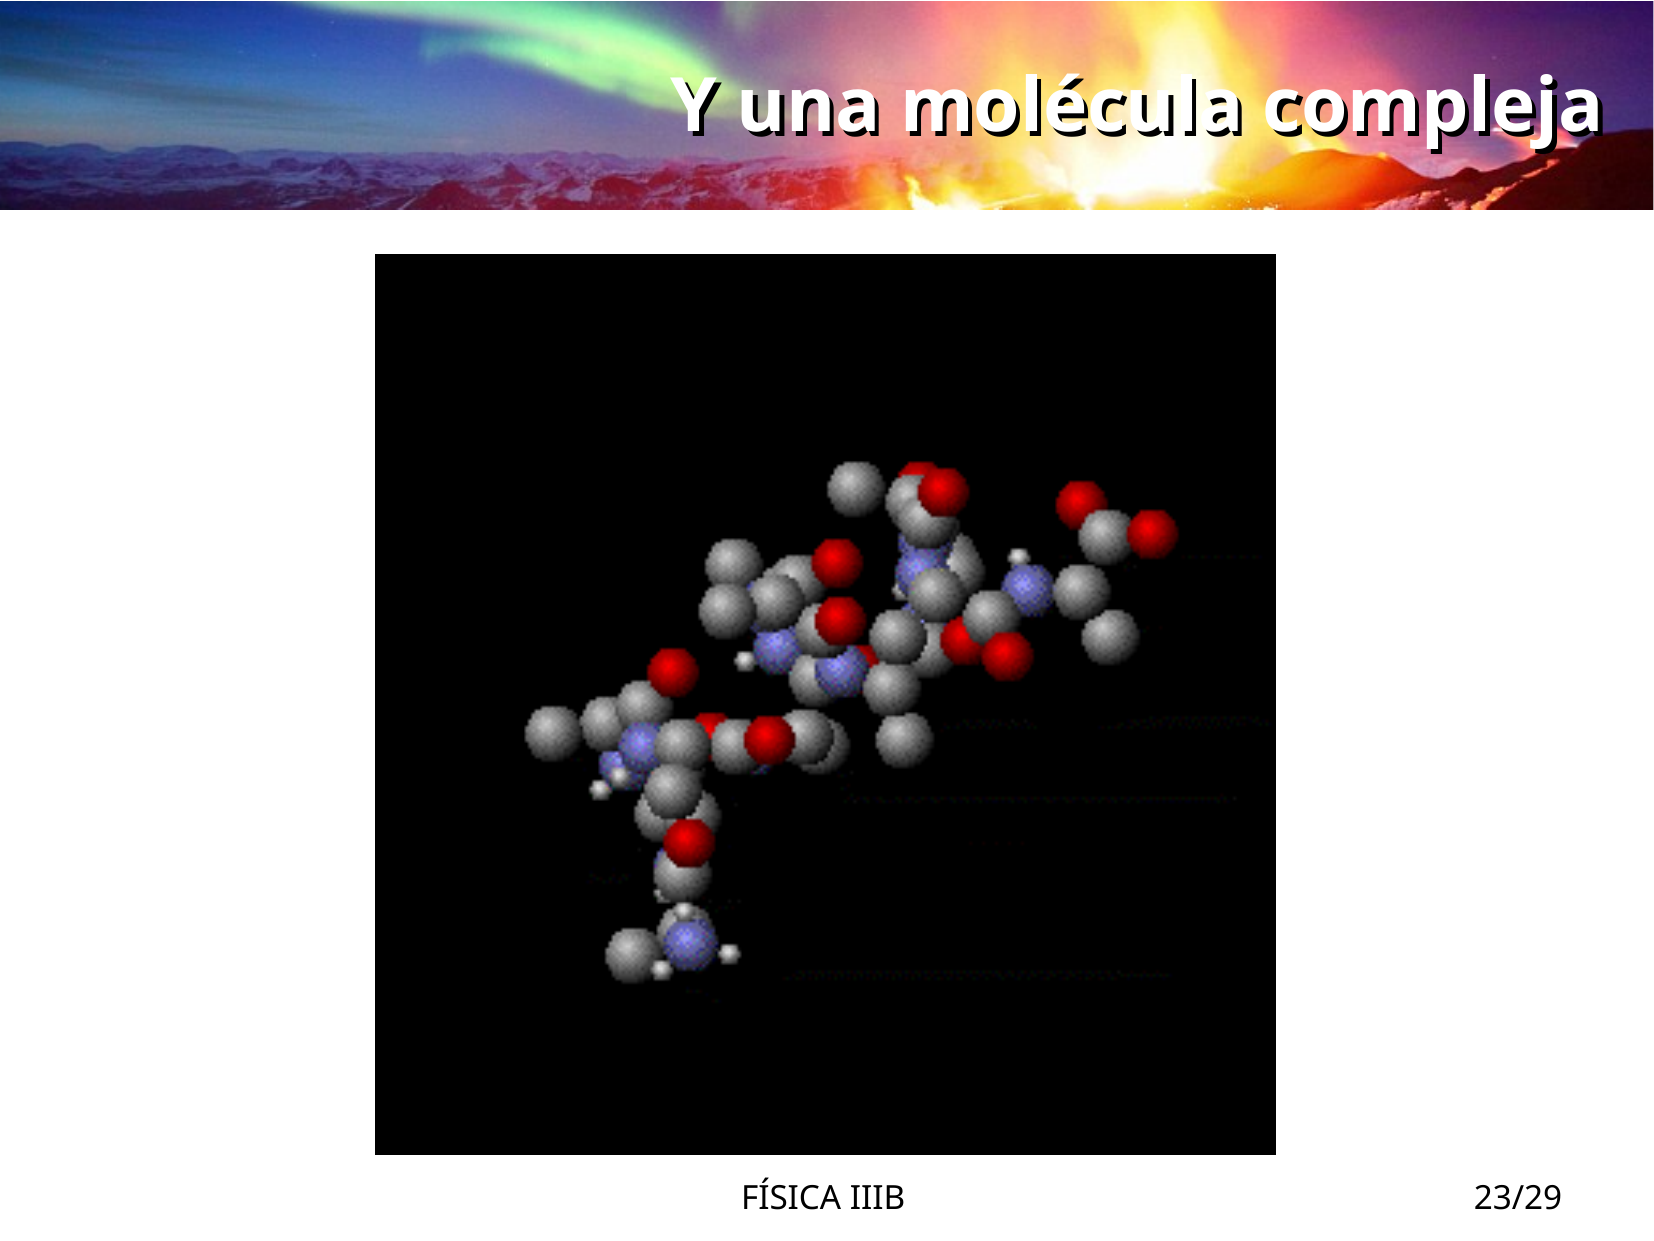

# Y una molécula compleja
FÍSICA IIIB
23